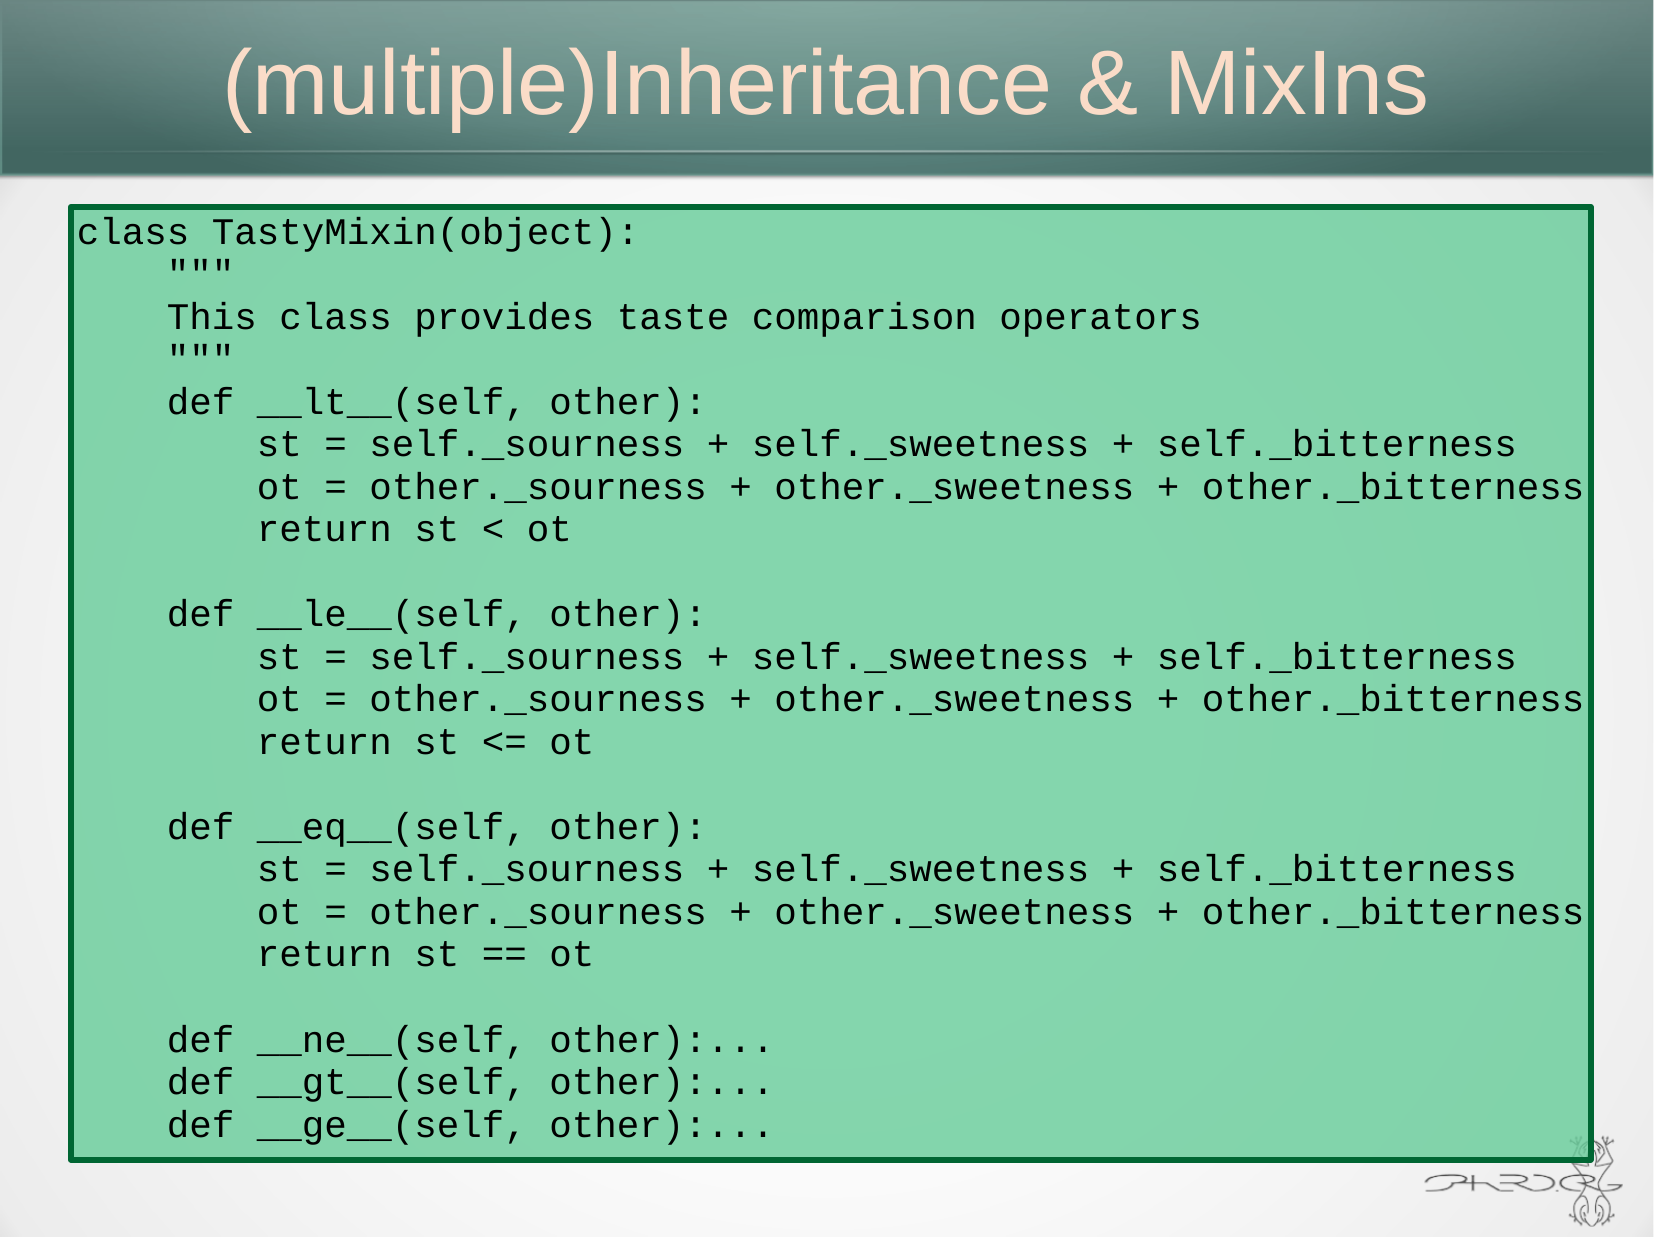

# (multiple)Inheritance & MixIns
class TastyMixin(object):
 """
 This class provides taste comparison operators
 """
 def __lt__(self, other):
 st = self._sourness + self._sweetness + self._bitterness
 ot = other._sourness + other._sweetness + other._bitterness
 return st < ot
 def __le__(self, other):
 st = self._sourness + self._sweetness + self._bitterness
 ot = other._sourness + other._sweetness + other._bitterness
 return st <= ot
 def __eq__(self, other):
 st = self._sourness + self._sweetness + self._bitterness
 ot = other._sourness + other._sweetness + other._bitterness
 return st == ot
 def __ne__(self, other):...
 def __gt__(self, other):...
 def __ge__(self, other):...